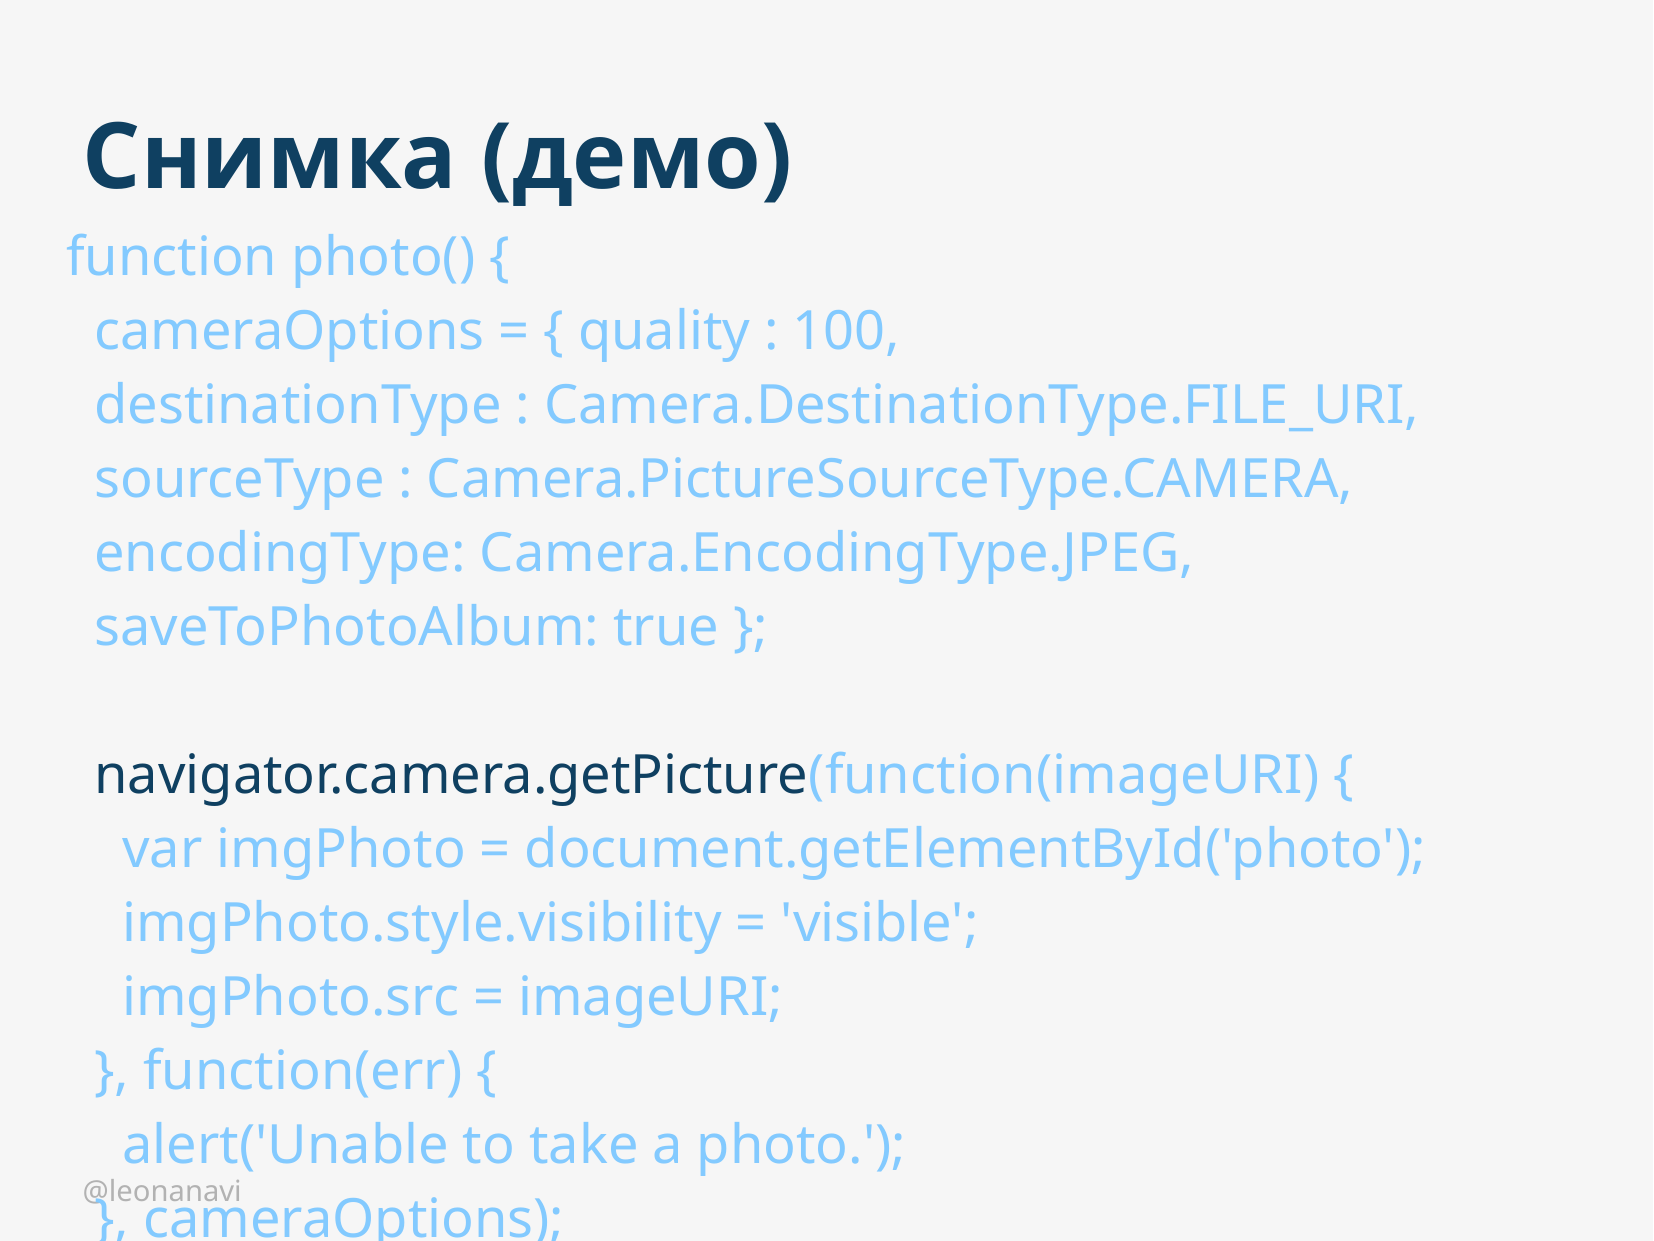

# Снимка (демо)
 function photo() {
 cameraOptions = { quality : 100,
 destinationType : Camera.DestinationType.FILE_URI,
 sourceType : Camera.PictureSourceType.CAMERA,
 encodingType: Camera.EncodingType.JPEG,
 saveToPhotoAlbum: true };
 navigator.camera.getPicture(function(imageURI) {
 var imgPhoto = document.getElementById('photo');
 imgPhoto.style.visibility = 'visible';
 imgPhoto.src = imageURI;
 }, function(err) {
 alert('Unable to take a photo.');
 }, cameraOptions);
 }